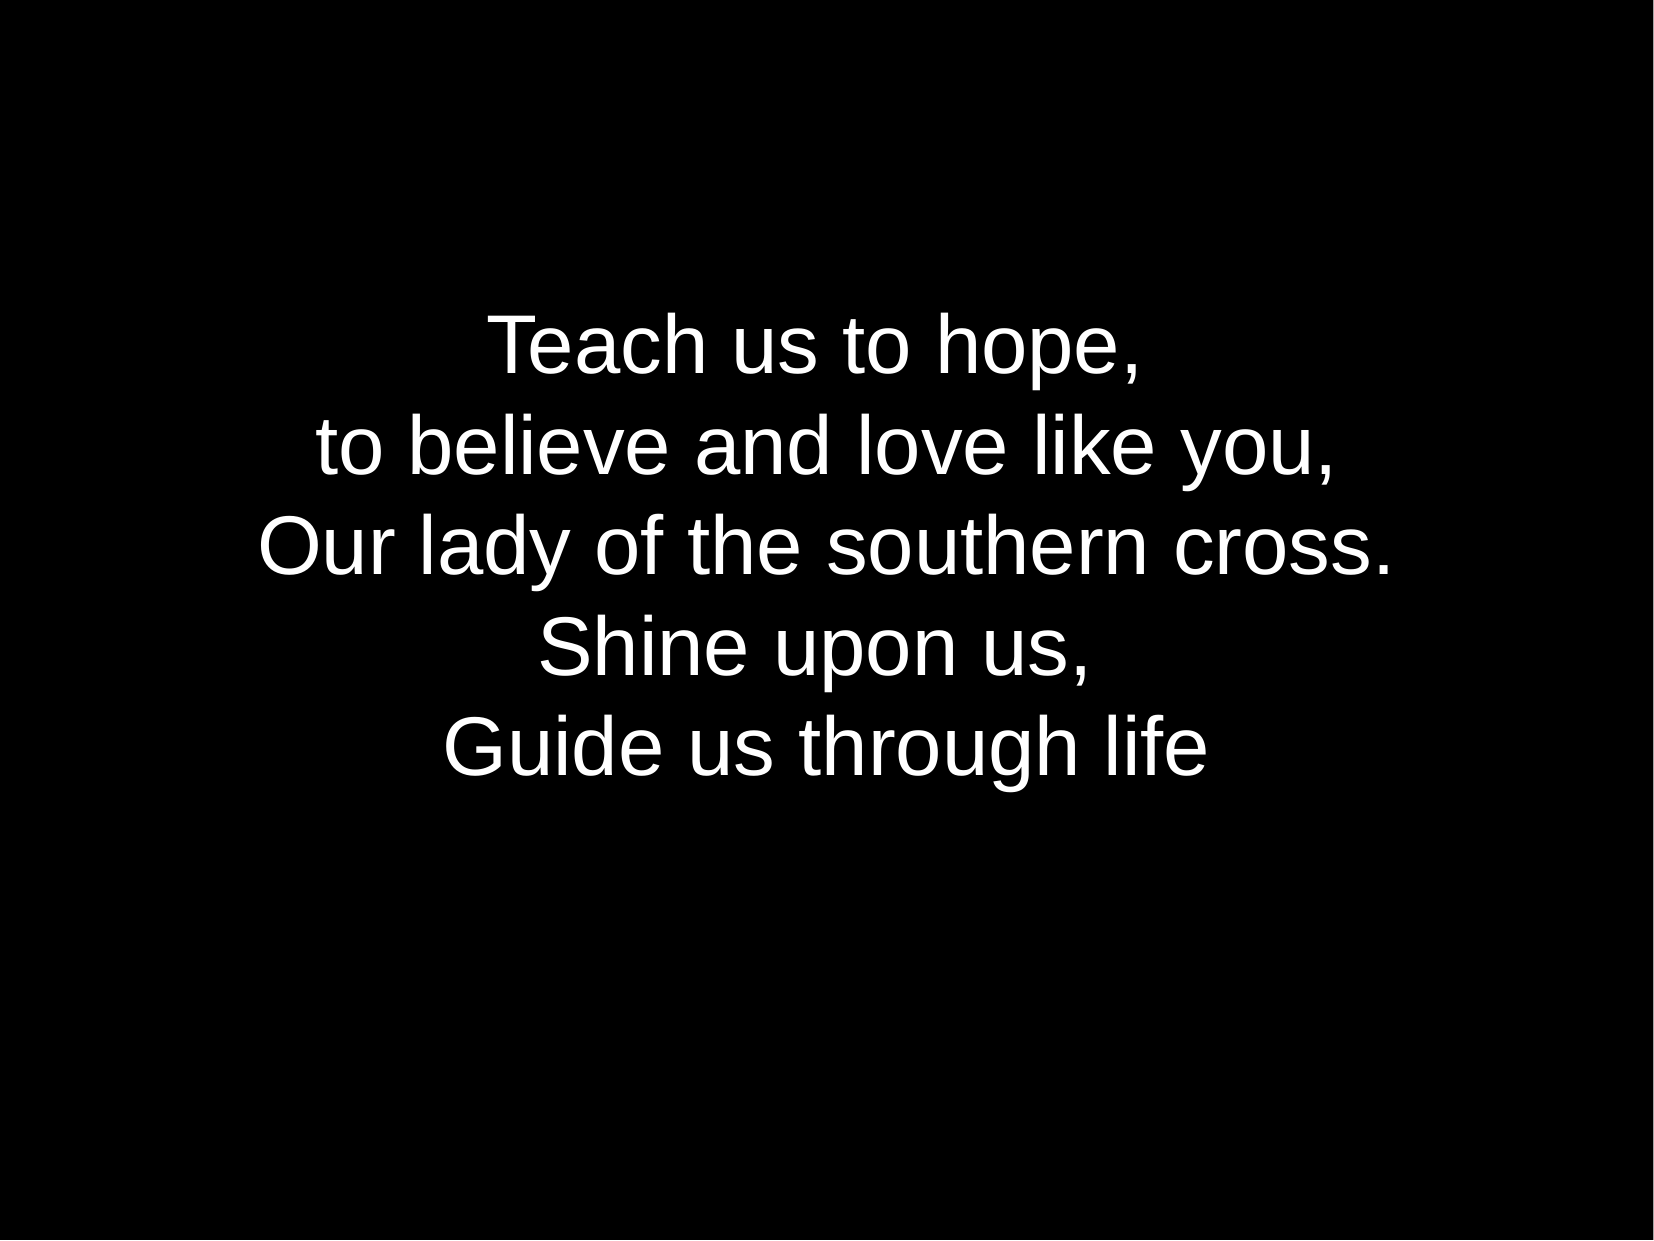

#
Teach us to hope,
to believe and love like you,
Our lady of the southern cross.
Shine upon us,
Guide us through life